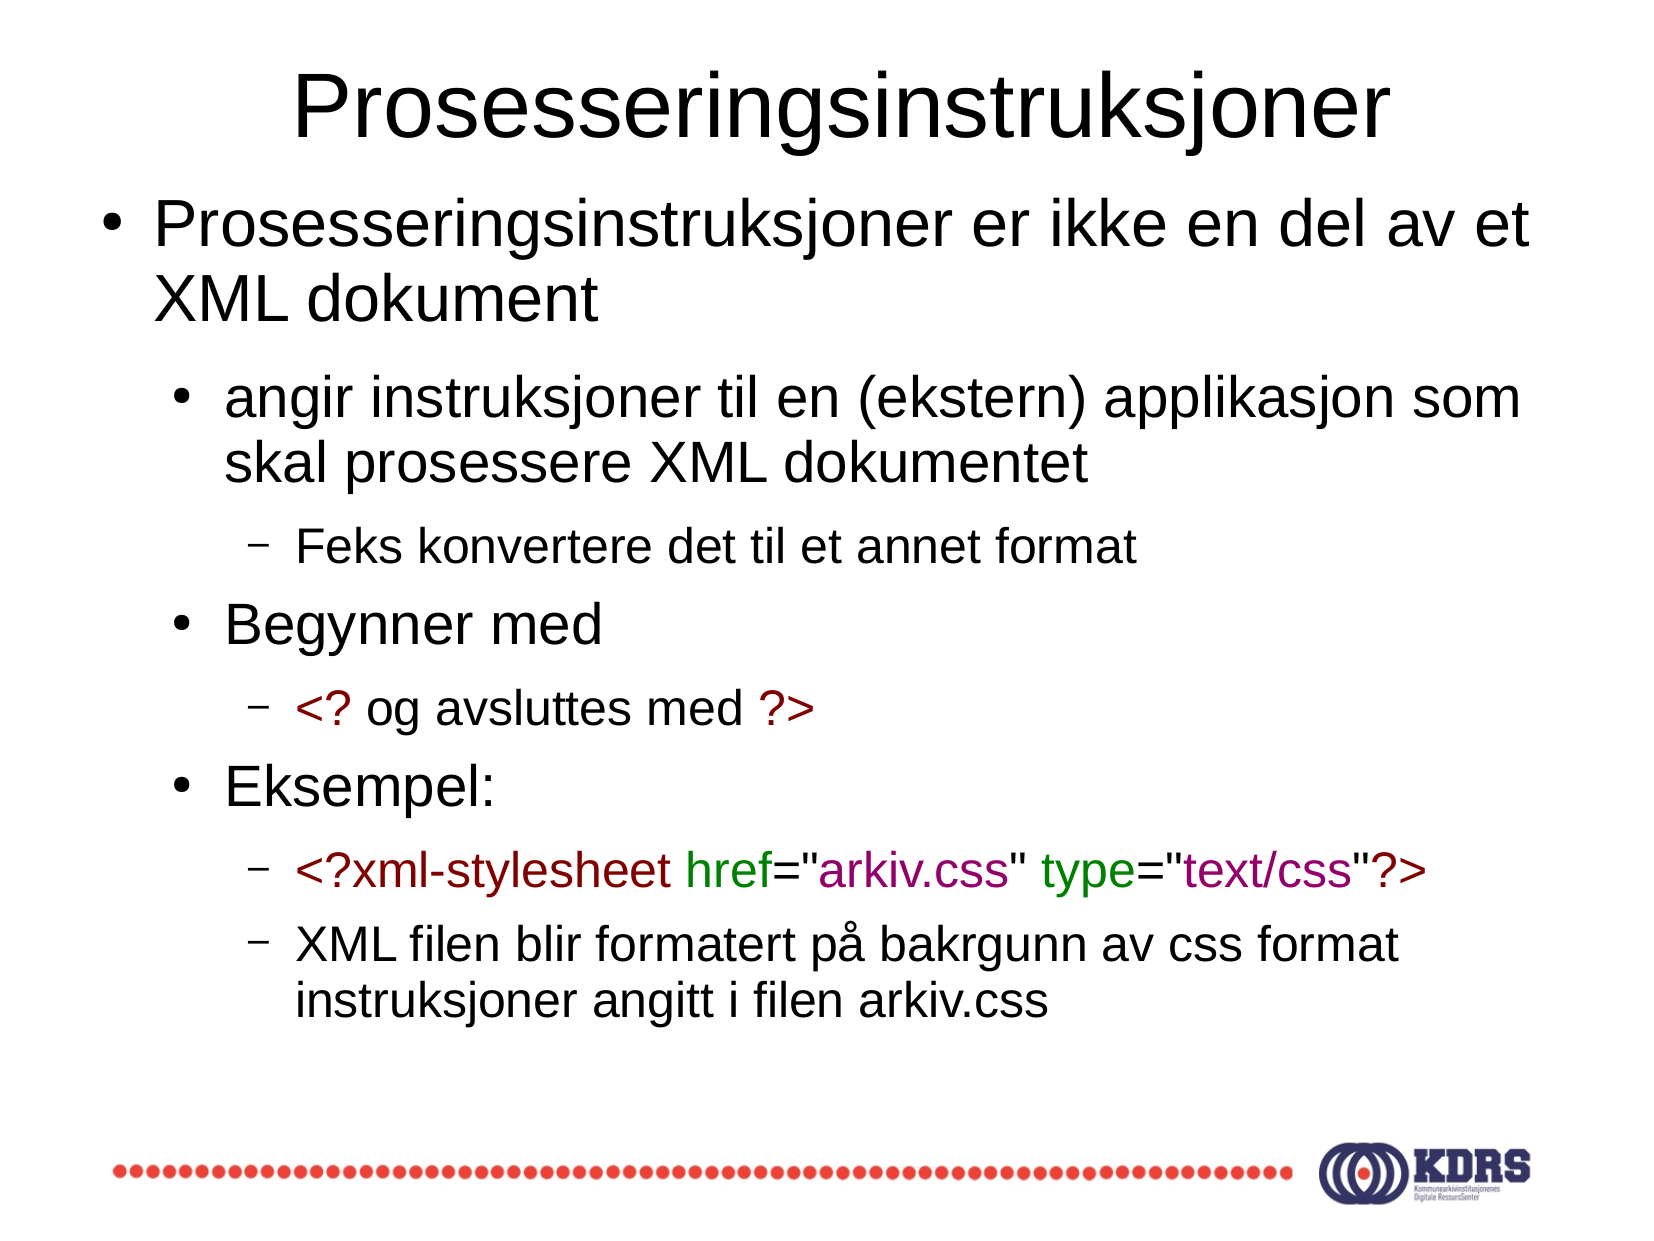

# Prosesseringsinstruksjoner
Prosesseringsinstruksjoner er ikke en del av et XML dokument
angir instruksjoner til en (ekstern) applikasjon som skal prosessere XML dokumentet
Feks konvertere det til et annet format
Begynner med
<? og avsluttes med ?>
Eksempel:
<?xml-stylesheet href="arkiv.css" type="text/css"?>
XML filen blir formatert på bakrgunn av css format instruksjoner angitt i filen arkiv.css